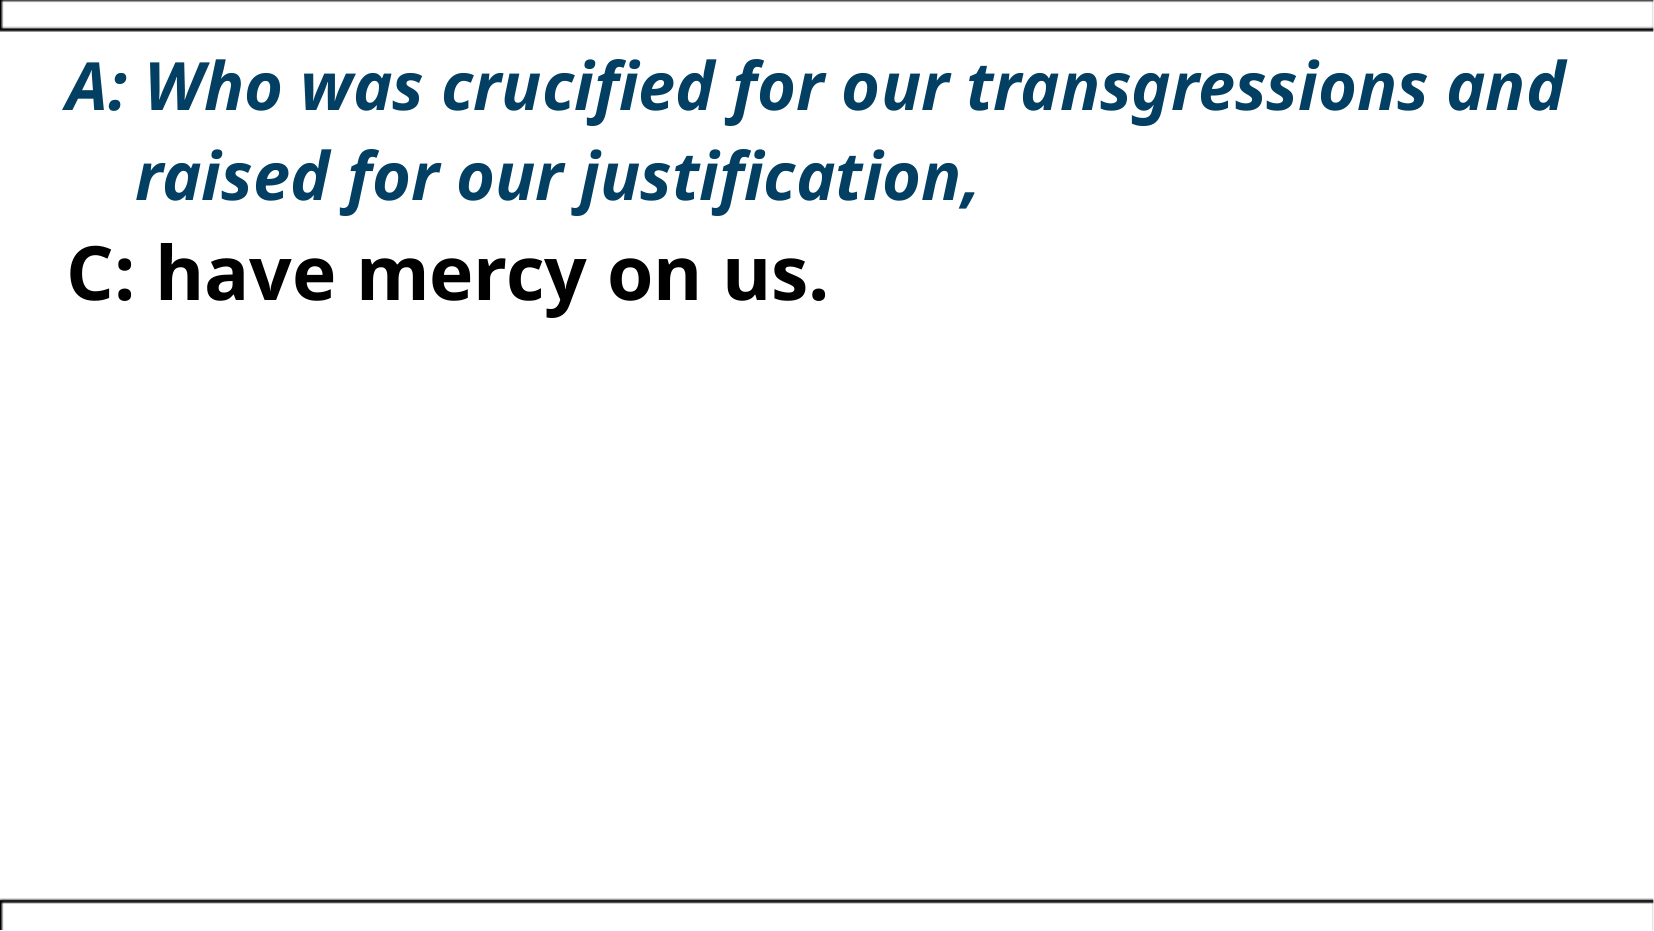

A: Who was crucified for our transgressions and
 raised for our justification,
C: have mercy on us.